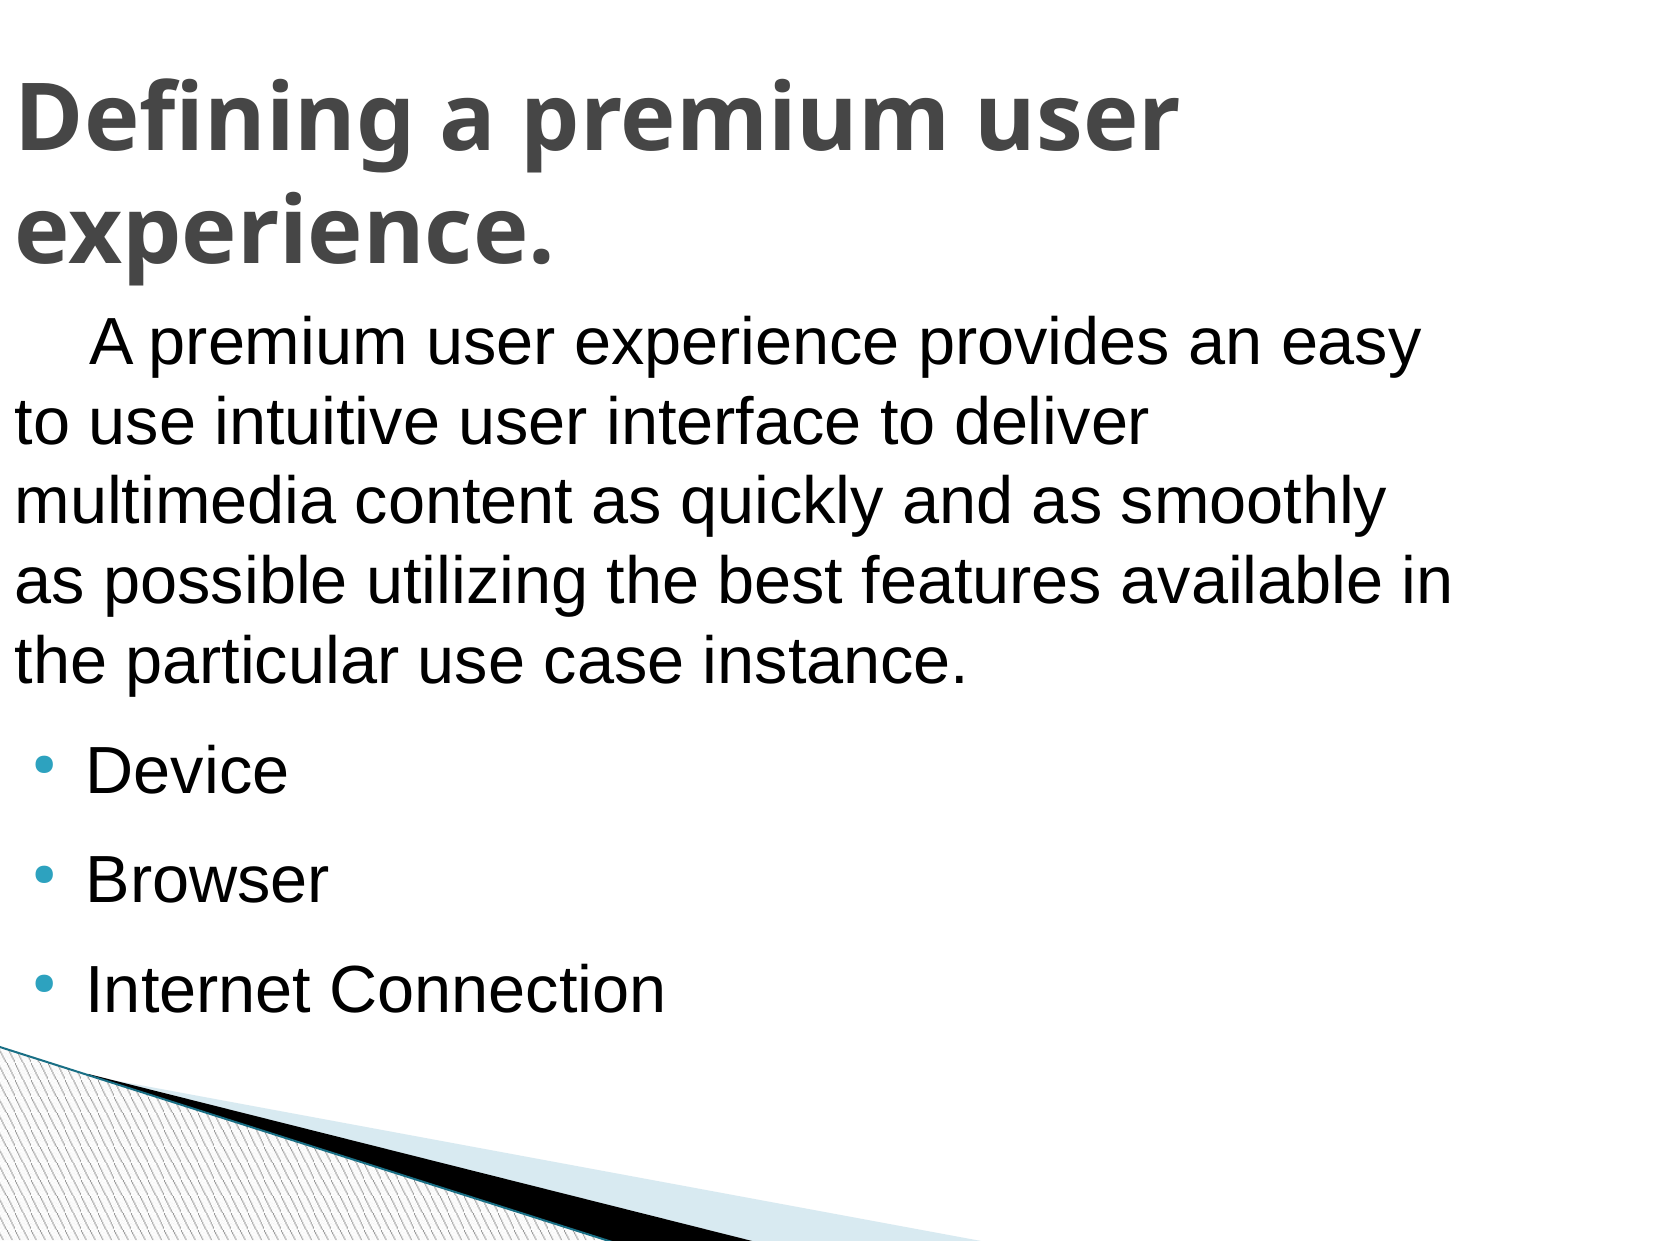

# Defining a premium user experience.
	A premium user experience provides an easy to use intuitive user interface to deliver multimedia content as quickly and as smoothly as possible utilizing the best features available in the particular use case instance.
Device
Browser
Internet Connection